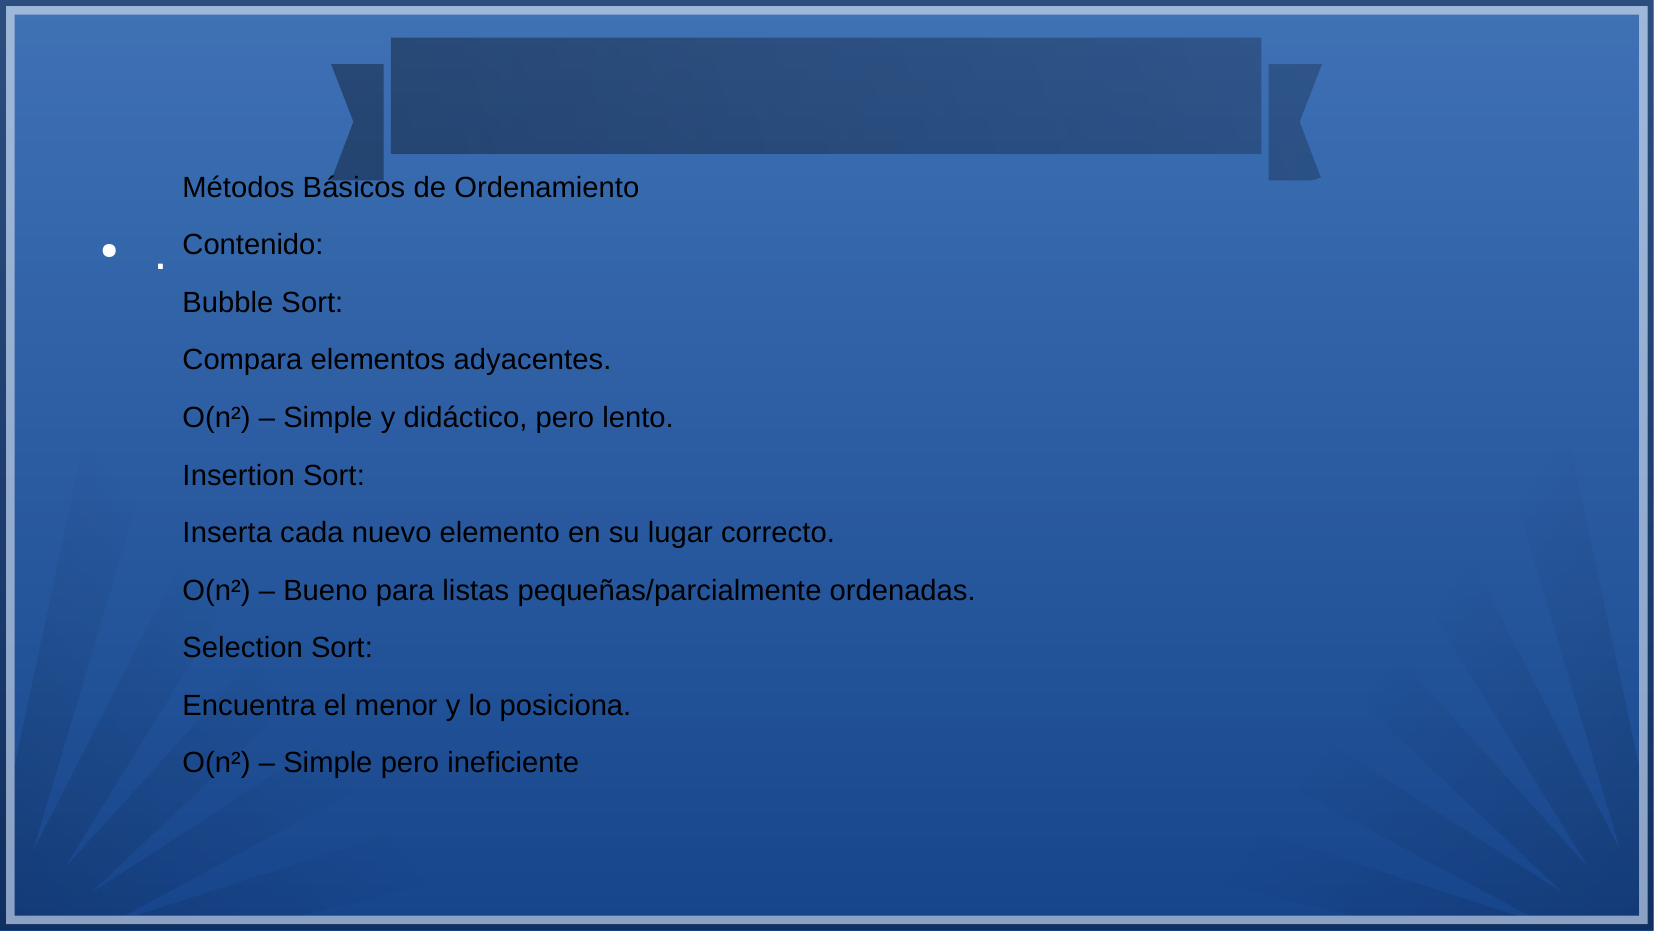

#
Métodos Básicos de Ordenamiento
Contenido:
Bubble Sort:
Compara elementos adyacentes.
O(n²) – Simple y didáctico, pero lento.
Insertion Sort:
Inserta cada nuevo elemento en su lugar correcto.
O(n²) – Bueno para listas pequeñas/parcialmente ordenadas.
Selection Sort:
Encuentra el menor y lo posiciona.
O(n²) – Simple pero ineficiente
.